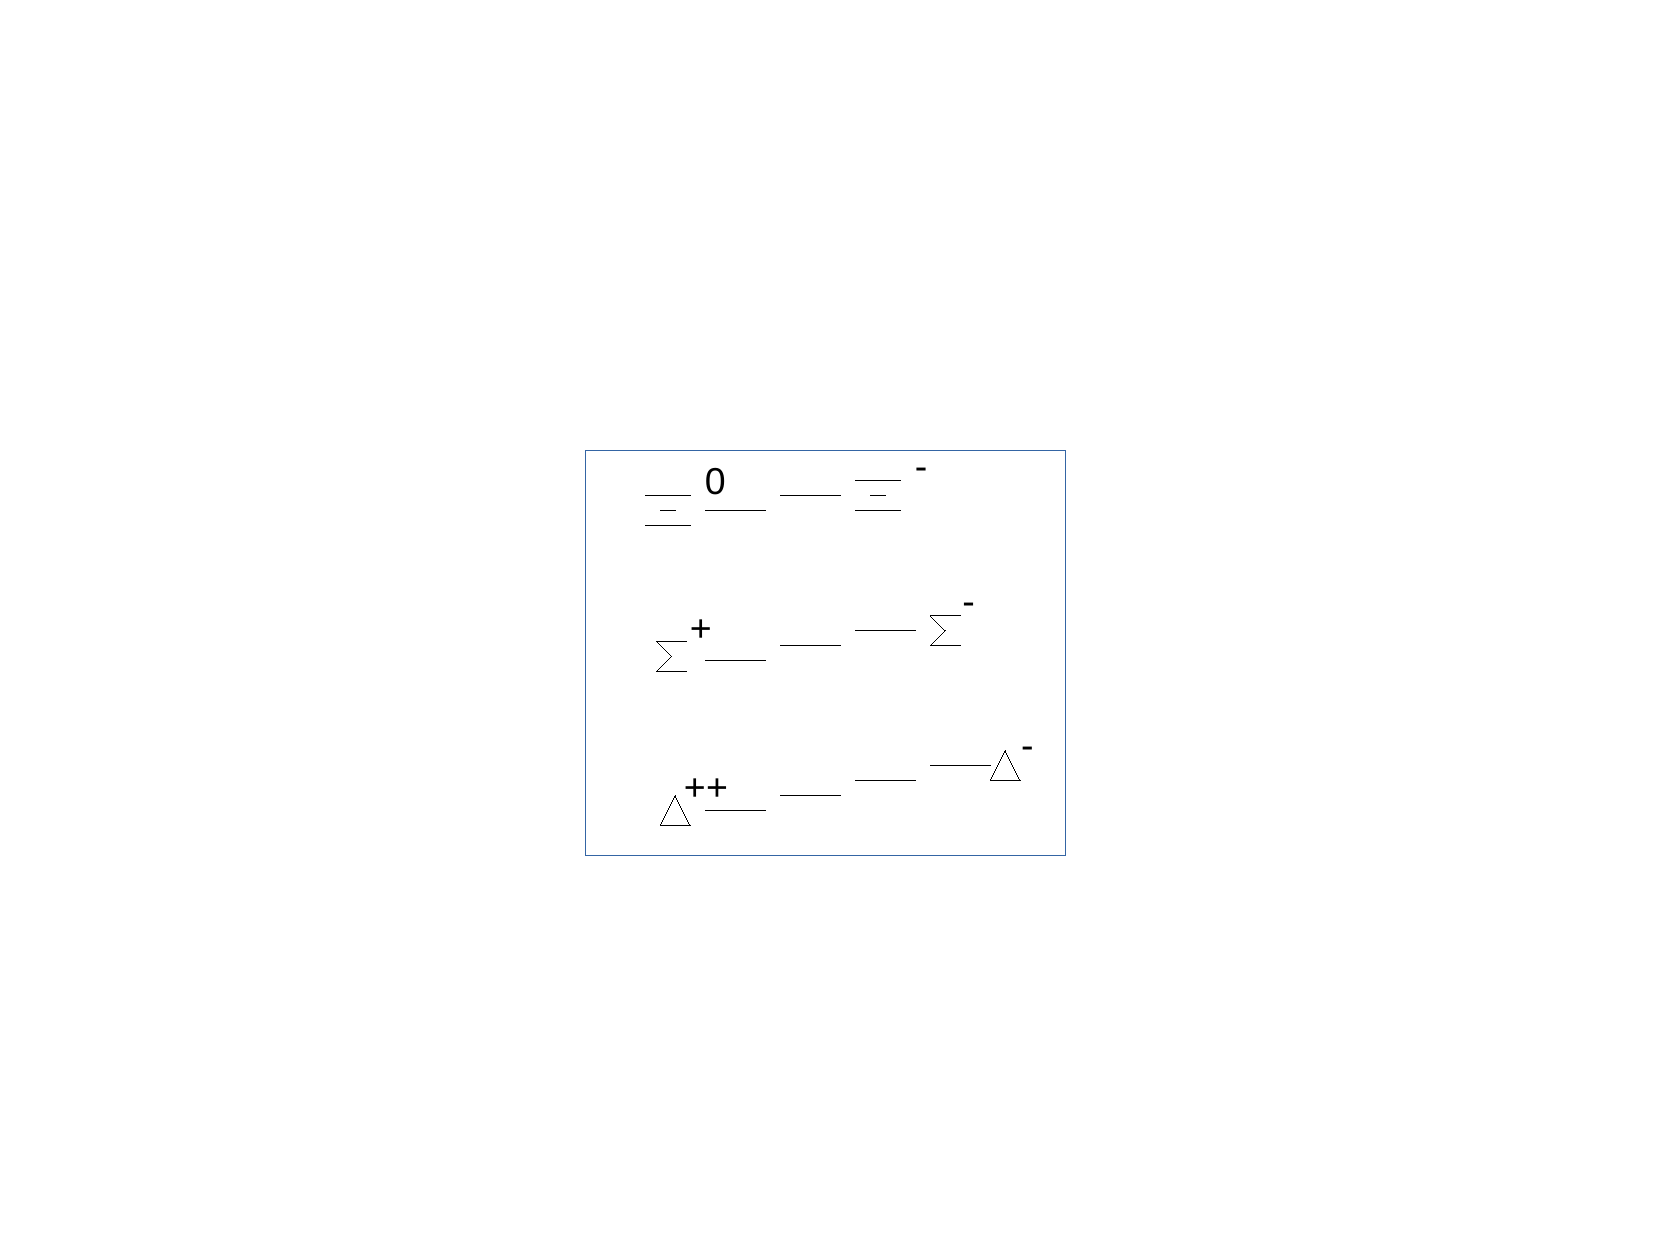

#
-
0
-
+
-
++